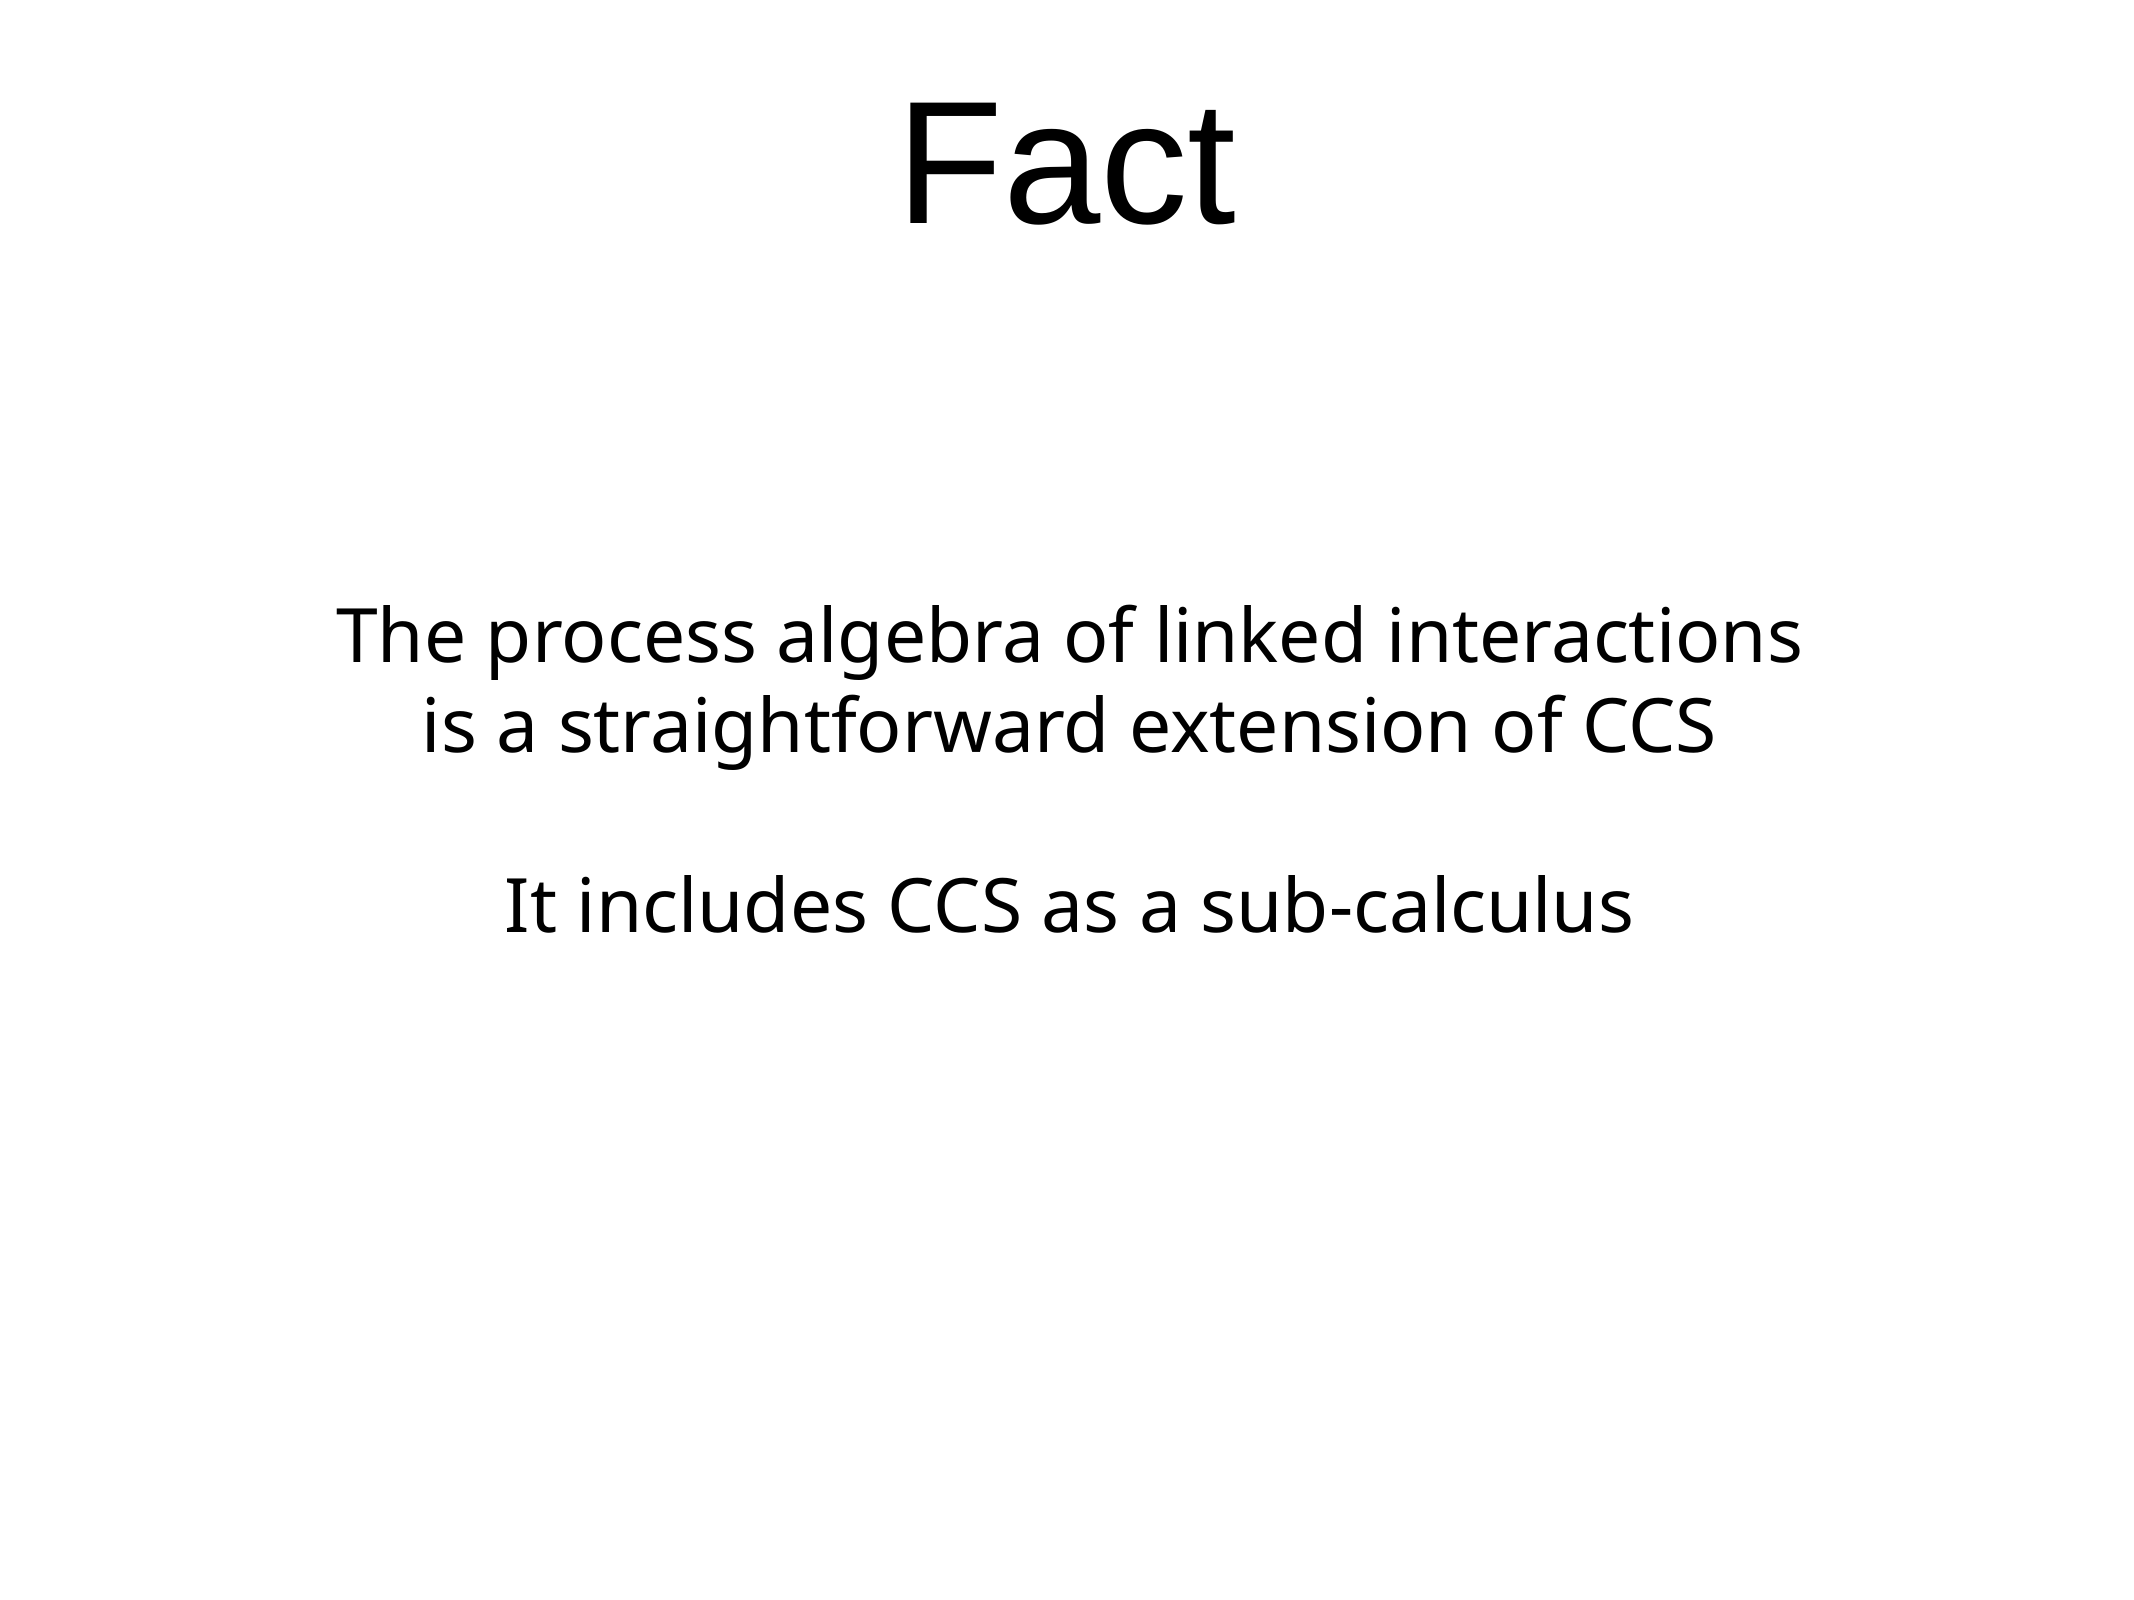

# Fact
The process algebra of linked interactions
is a straightforward extension of CCS
It includes CCS as a sub-calculus
23